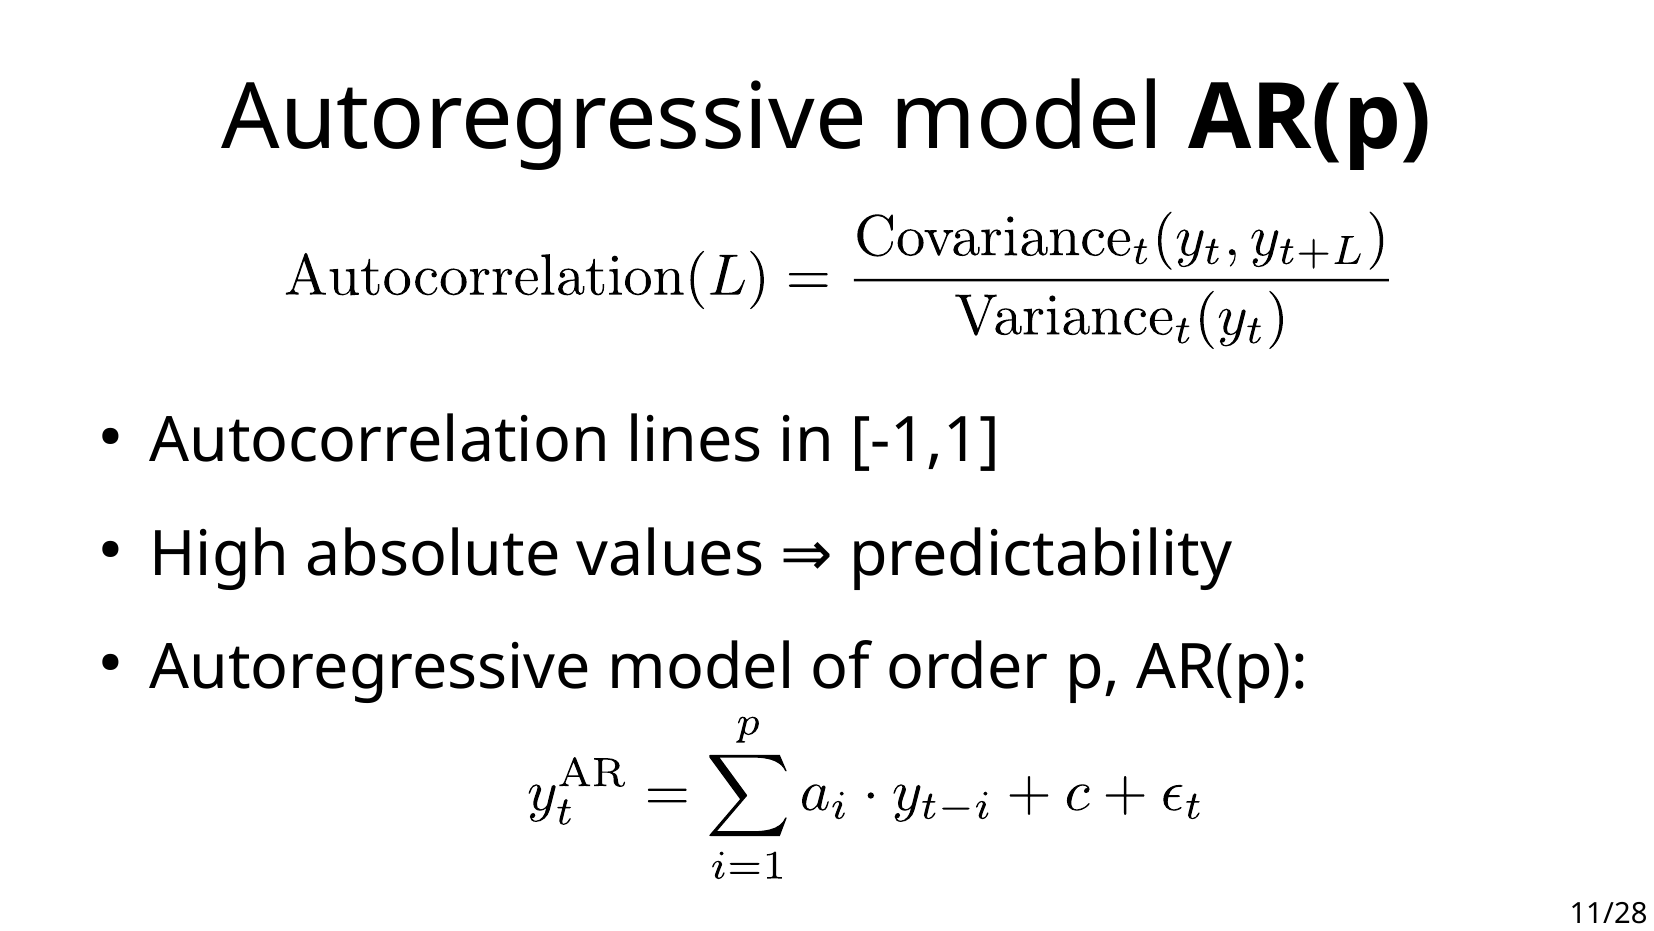

# Autoregressive model AR(p)
Autocorrelation lines in [-1,1]
High absolute values ⇒ predictability
Autoregressive model of order p, AR(p):
11